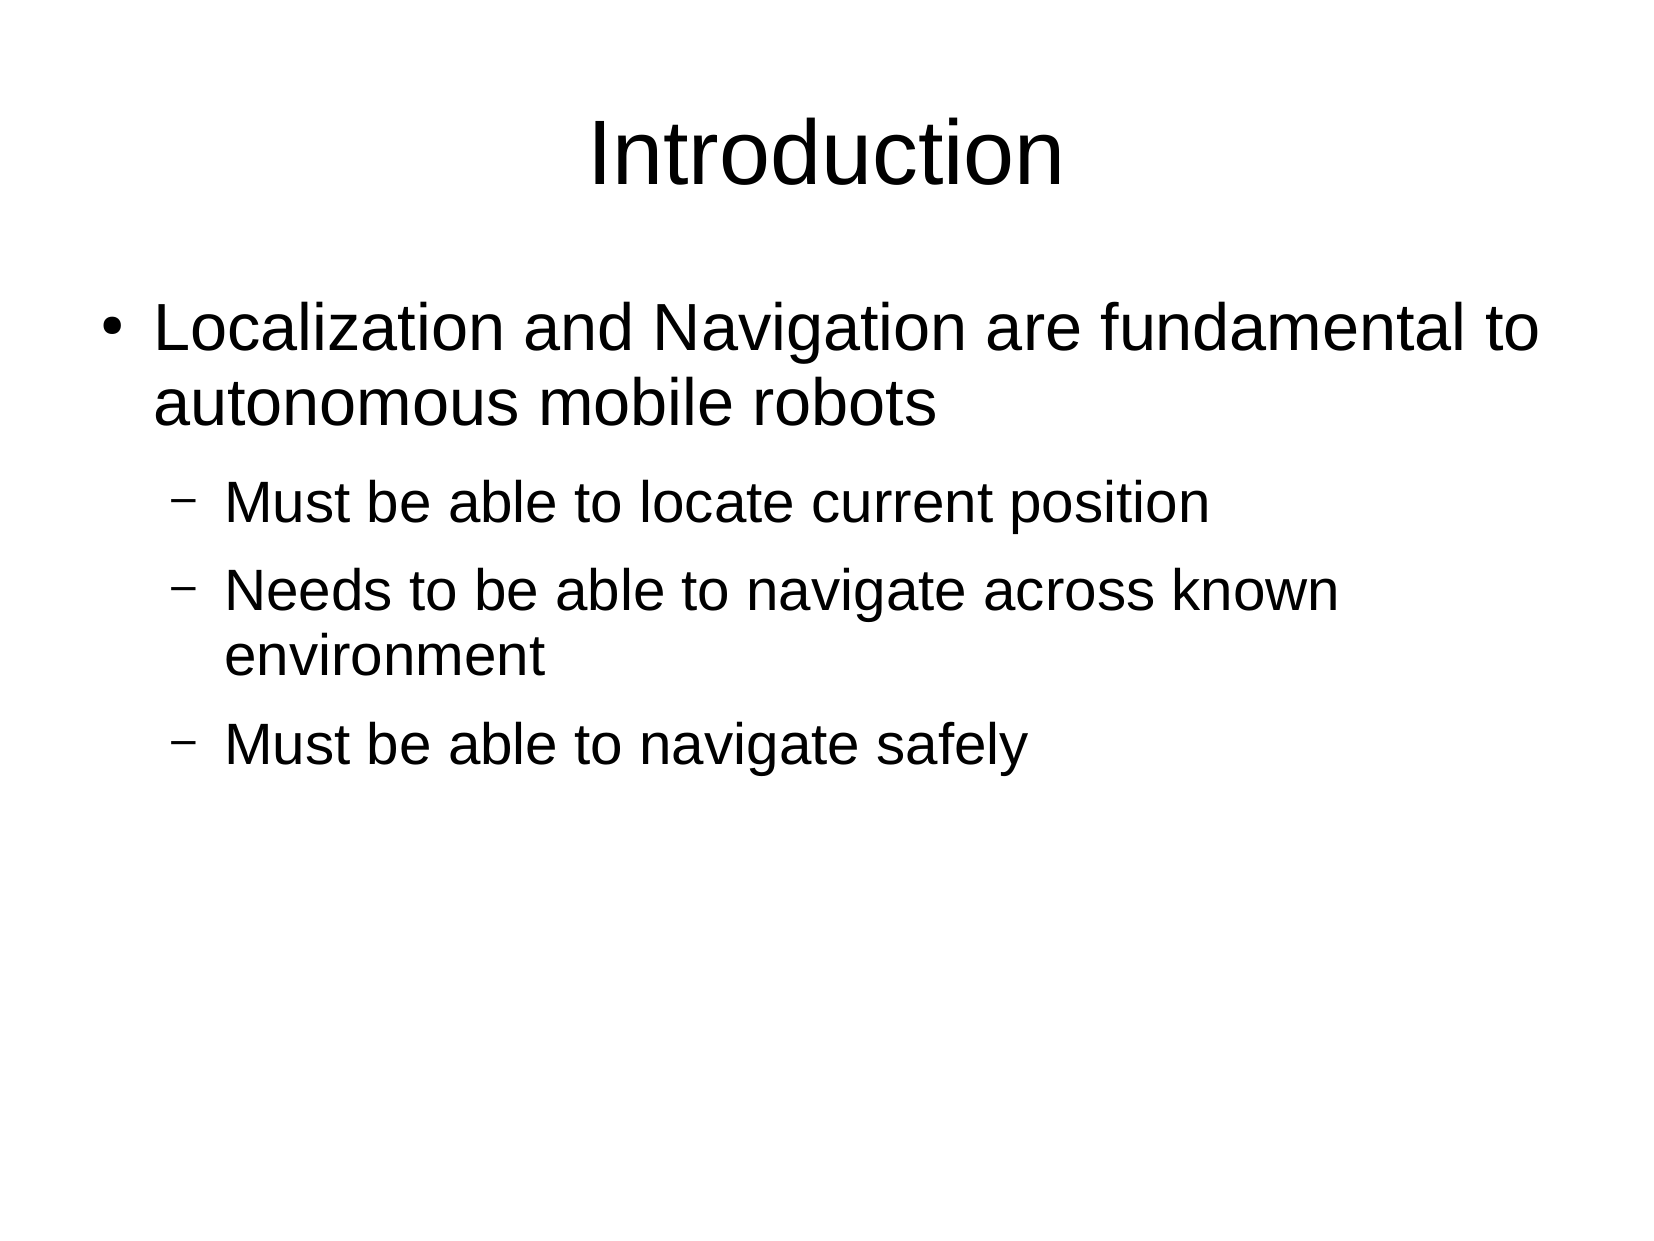

# Introduction
Localization and Navigation are fundamental to autonomous mobile robots
Must be able to locate current position
Needs to be able to navigate across known environment
Must be able to navigate safely